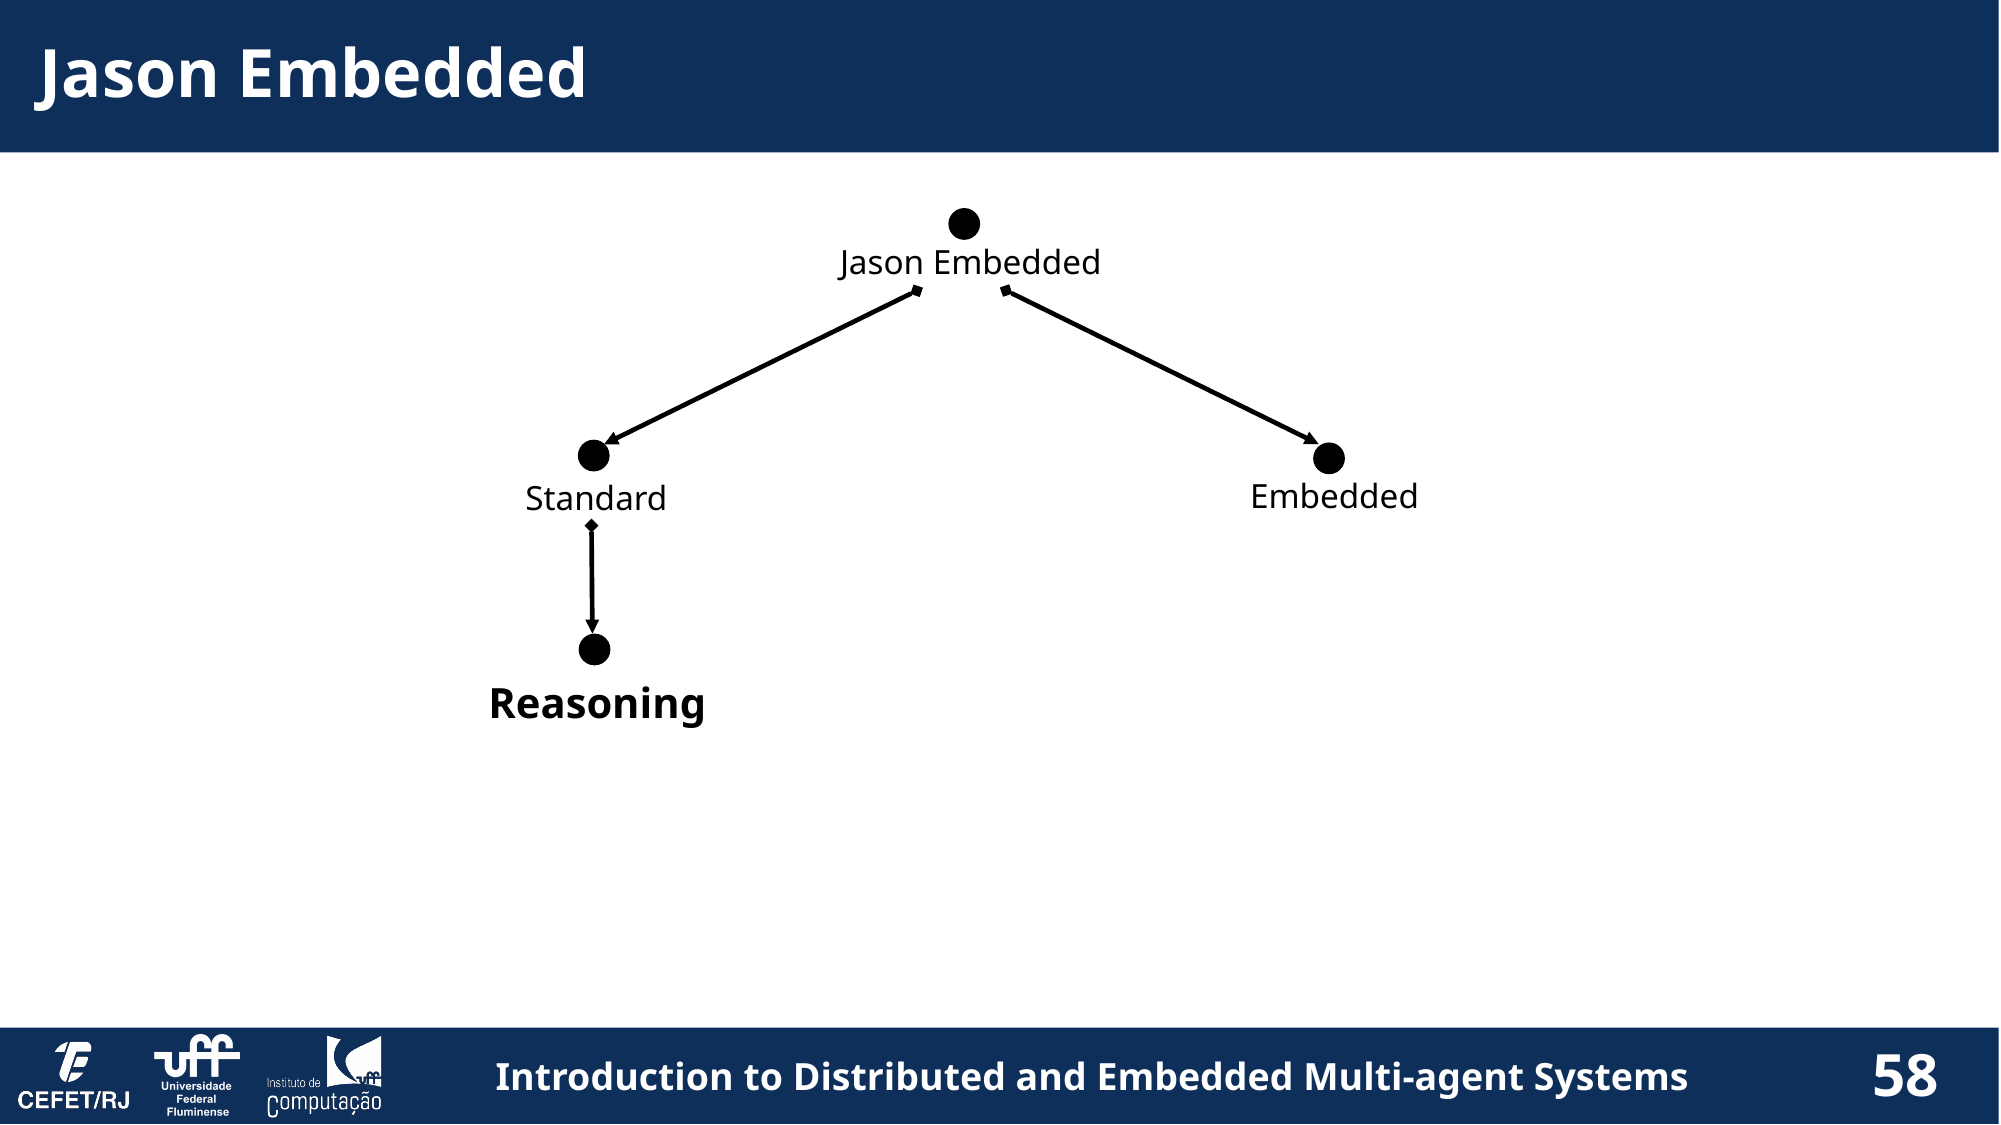

Jason Embedded
Jason Embedded
Embedded
Standard
Reasoning